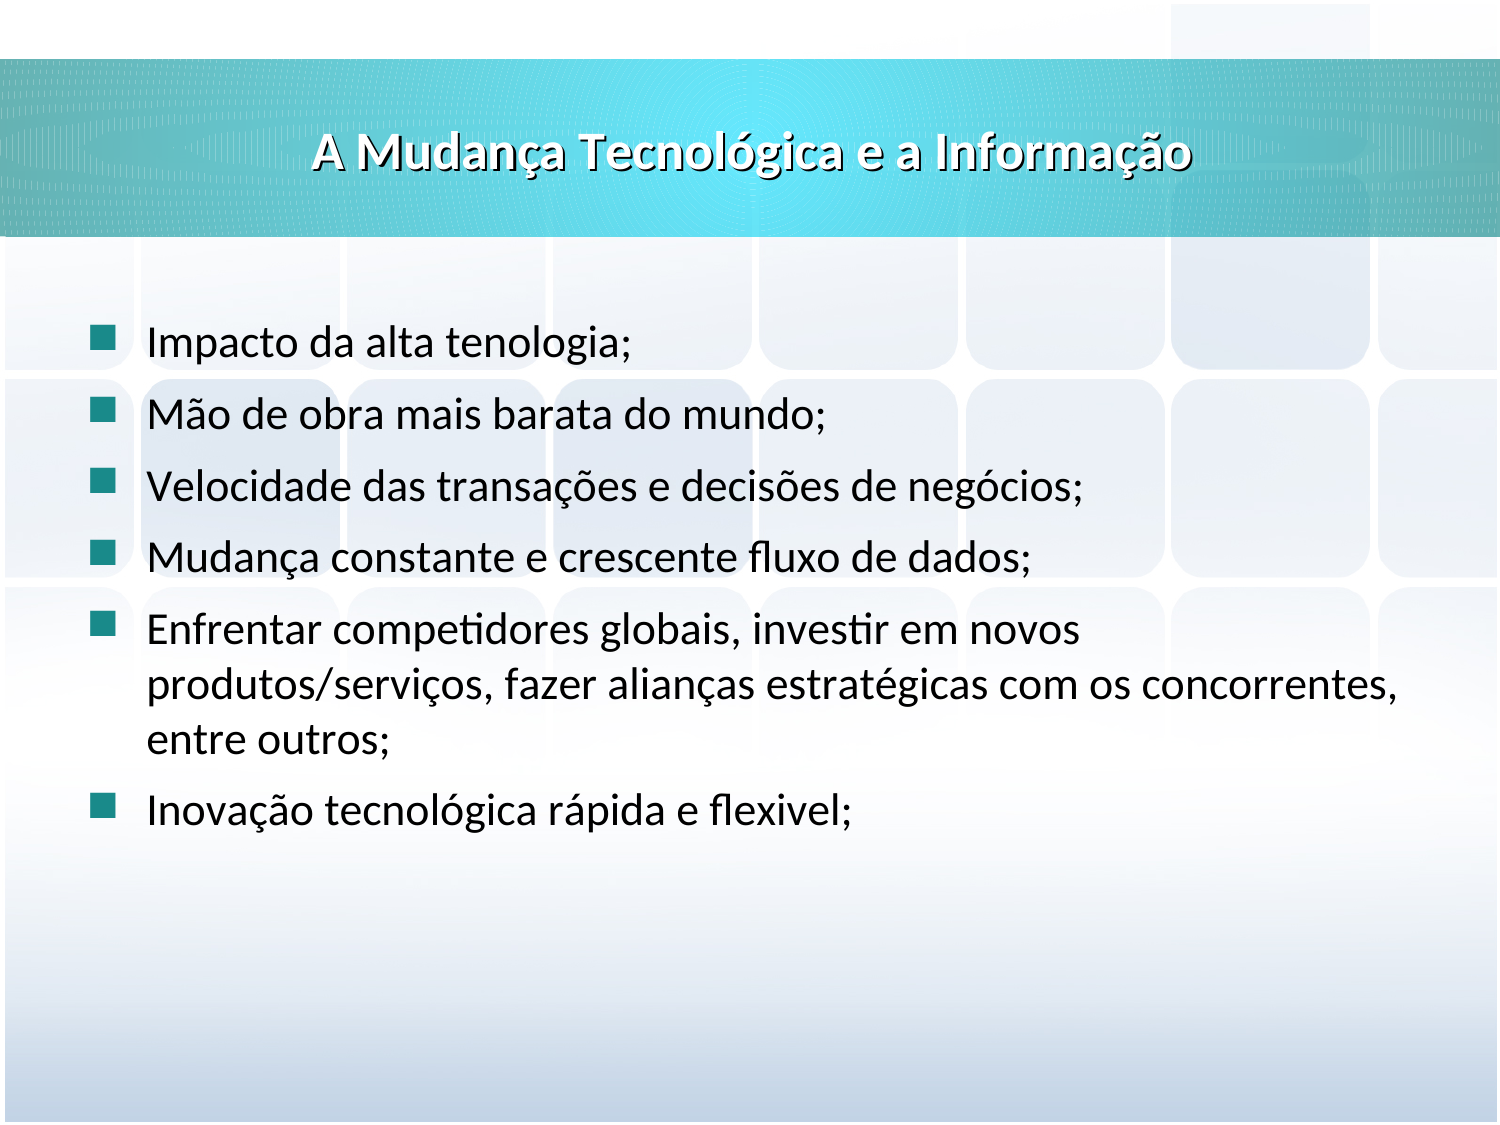

A Mudança Tecnológica e a Informação
# Impacto da alta tenologia;
Mão de obra mais barata do mundo;
Velocidade das transações e decisões de negócios;
Mudança constante e crescente fluxo de dados;
Enfrentar competidores globais, investir em novos produtos/serviços, fazer alianças estratégicas com os concorrentes, entre outros;
Inovação tecnológica rápida e flexivel;